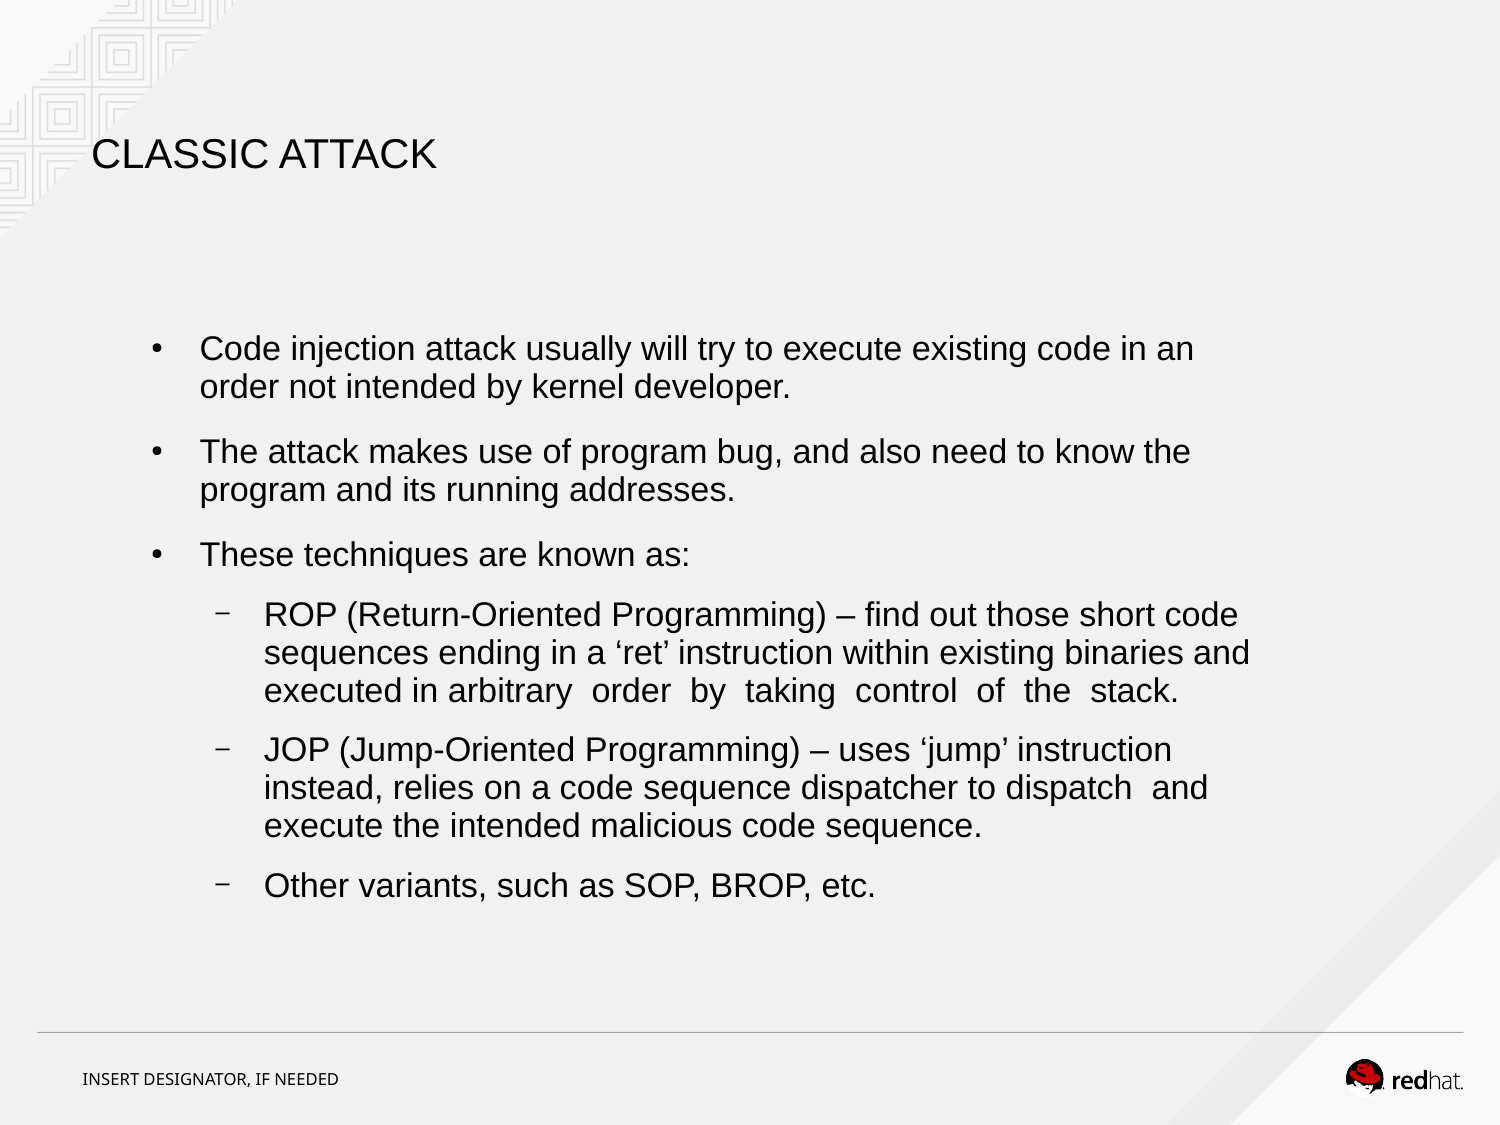

# CLASSIC ATTACK
Code injection attack usually will try to execute existing code in an order not intended by kernel developer.
The attack makes use of program bug, and also need to know the program and its running addresses.
These techniques are known as:
ROP (Return-Oriented Programming) – find out those short code sequences ending in a ‘ret’ instruction within existing binaries and executed in arbitrary order by taking control of the stack.
JOP (Jump-Oriented Programming) – uses ‘jump’ instruction instead, relies on a code sequence dispatcher to dispatch and execute the intended malicious code sequence.
Other variants, such as SOP, BROP, etc.